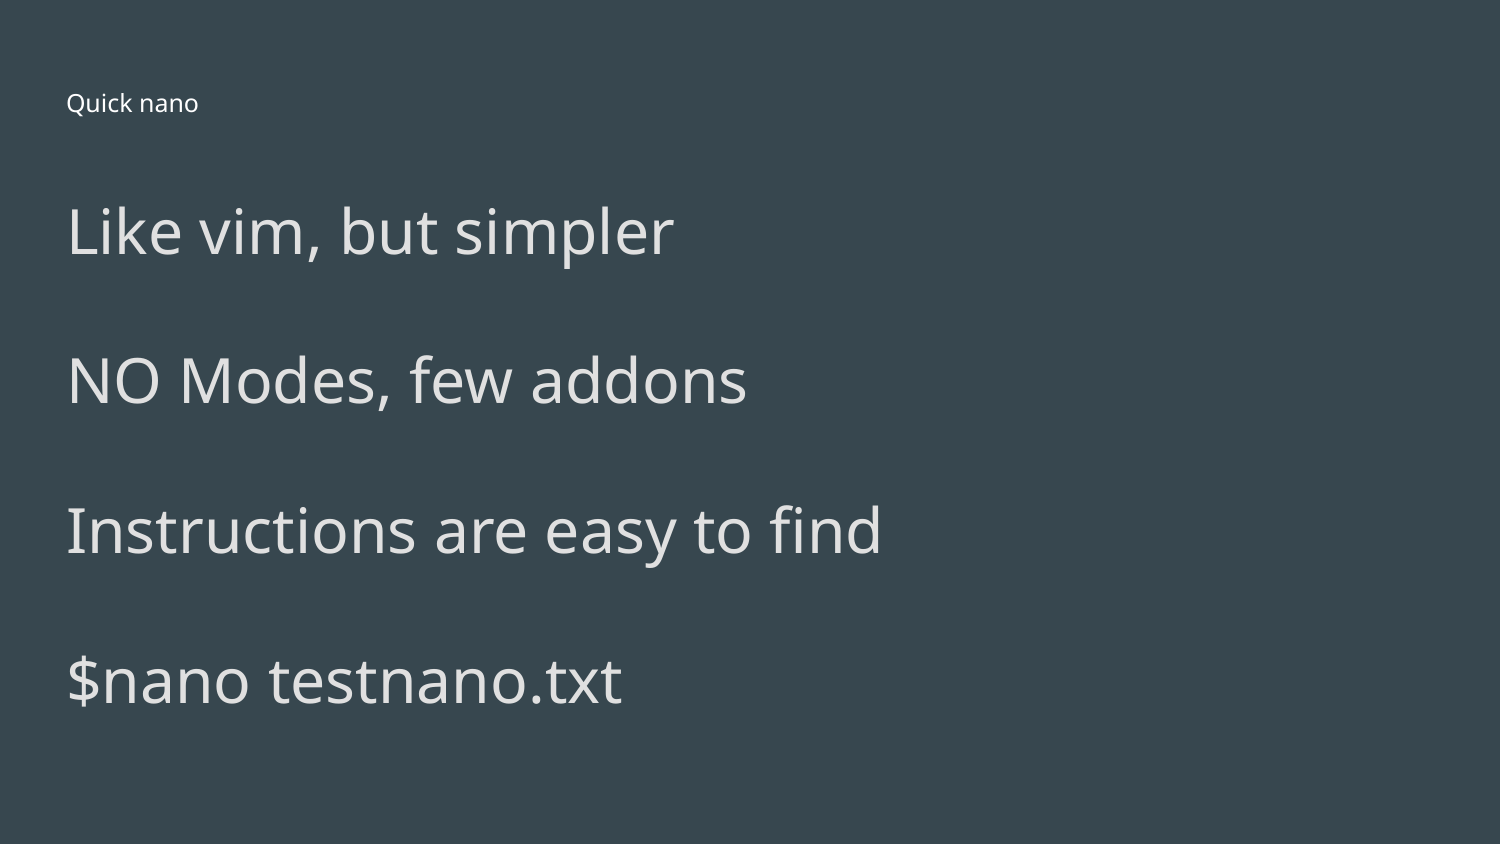

# Quick nano
Like vim, but simpler
NO Modes, few addons
Instructions are easy to find
$nano testnano.txt